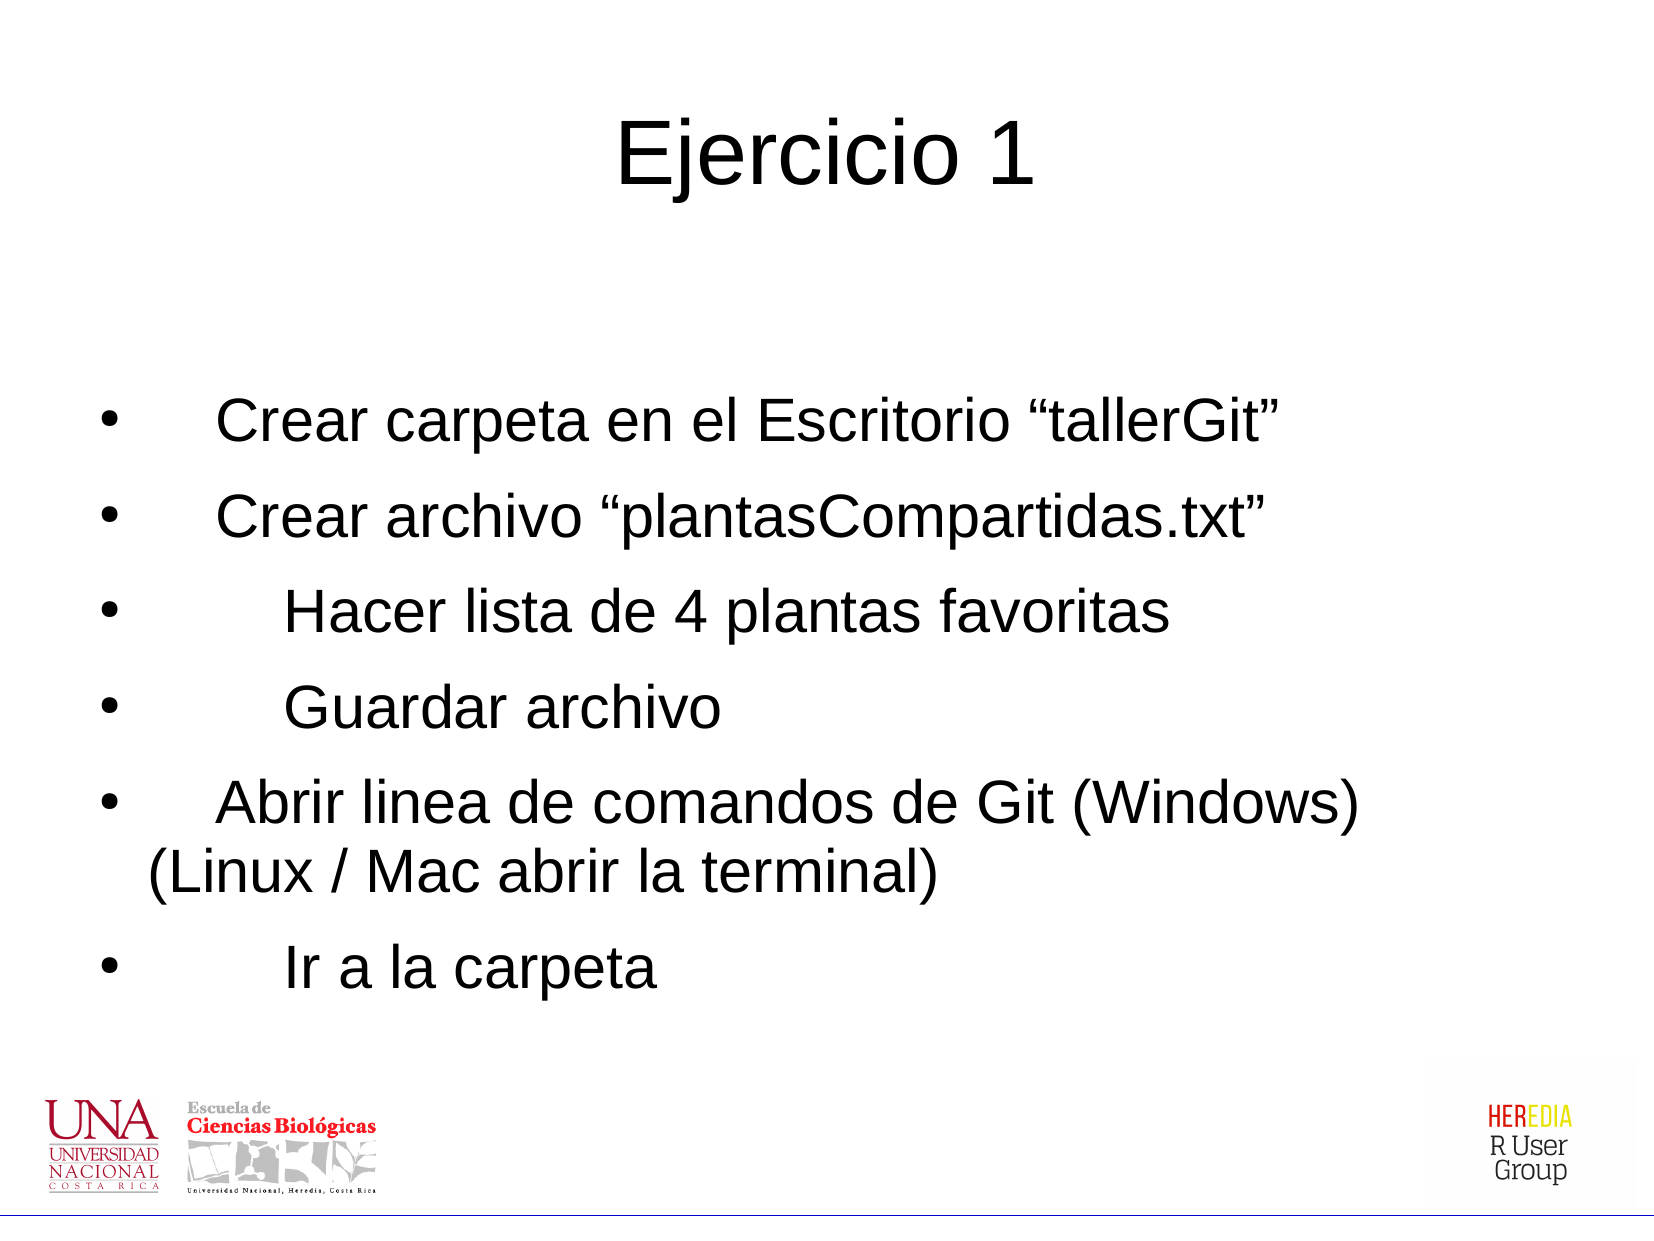

# Ejercicio 1
 Crear carpeta en el Escritorio “tallerGit”
 Crear archivo “plantasCompartidas.txt”
 Hacer lista de 4 plantas favoritas
 Guardar archivo
 Abrir linea de comandos de Git (Windows) (Linux / Mac abrir la terminal)
 Ir a la carpeta